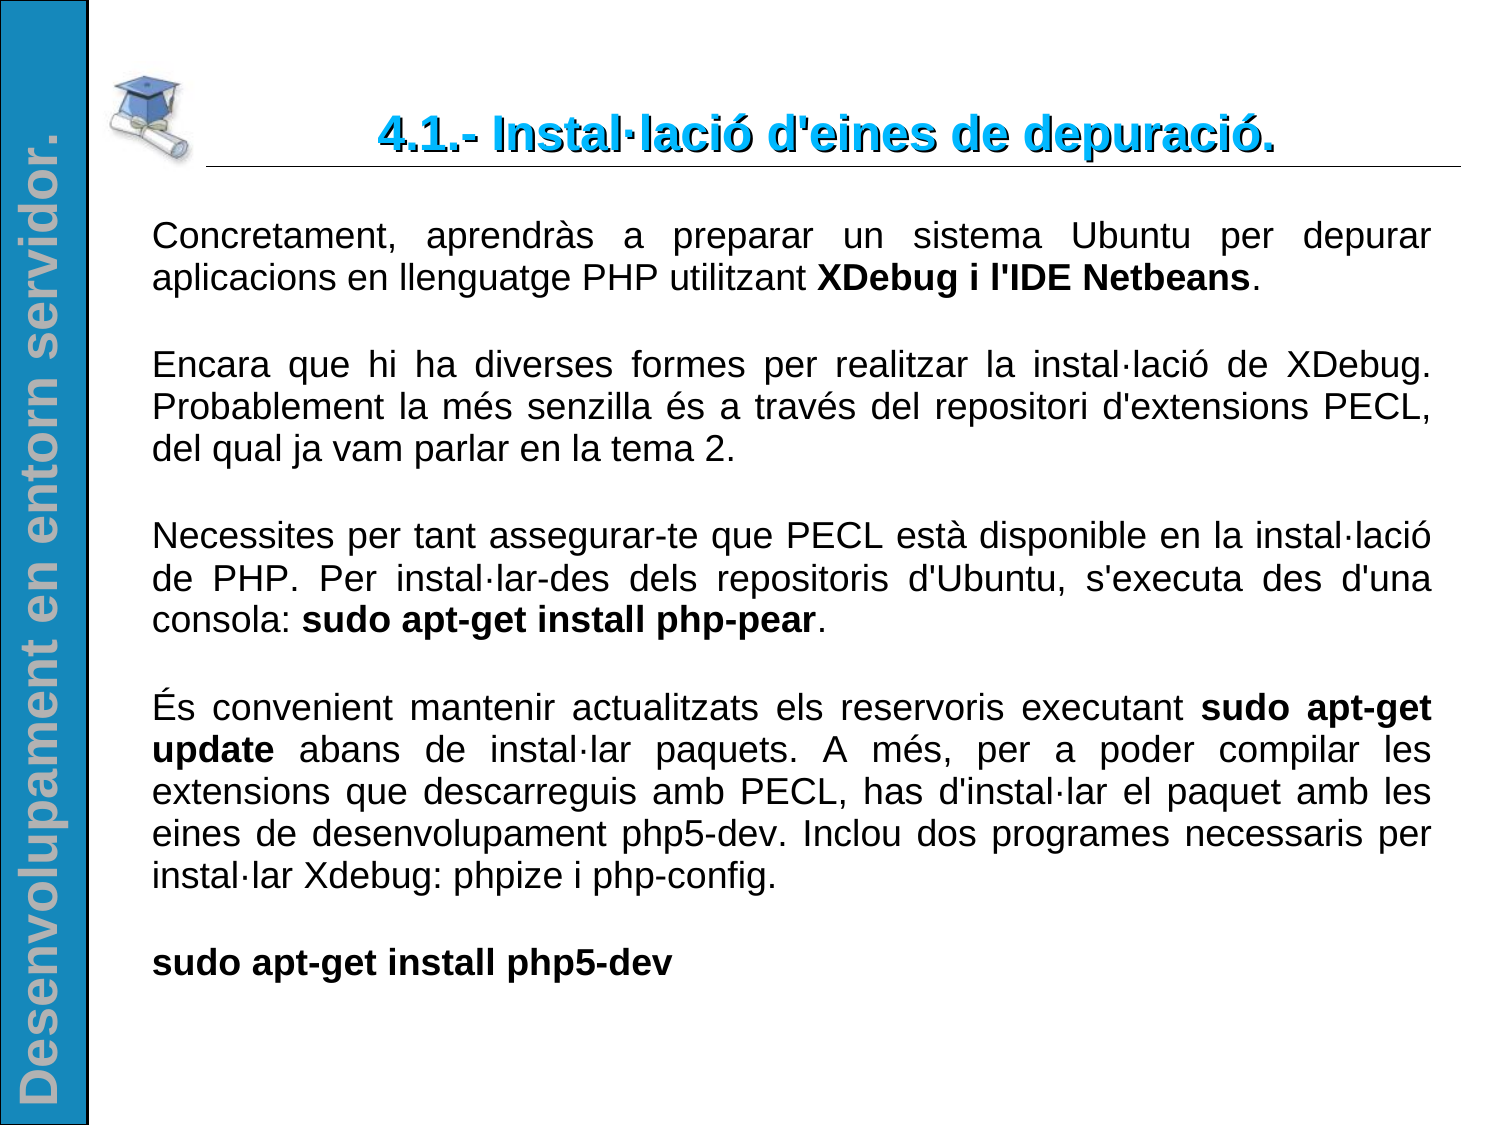

# 4.1.- Instal·lació d'eines de depuració.
Concretament, aprendràs a preparar un sistema Ubuntu per depurar aplicacions en llenguatge PHP utilitzant XDebug i l'IDE Netbeans.
Encara que hi ha diverses formes per realitzar la instal·lació de XDebug. Probablement la més senzilla és a través del repositori d'extensions PECL, del qual ja vam parlar en la tema 2.
Necessites per tant assegurar-te que PECL està disponible en la instal·lació de PHP. Per instal·lar-des dels repositoris d'Ubuntu, s'executa des d'una consola: sudo apt-get install php-pear.
És convenient mantenir actualitzats els reservoris executant sudo apt-get update abans de instal·lar paquets. A més, per a poder compilar les extensions que descarreguis amb PECL, has d'instal·lar el paquet amb les eines de desenvolupament php5-dev. Inclou dos programes necessaris per instal·lar Xdebug: phpize i php-config.
sudo apt-get install php5-dev